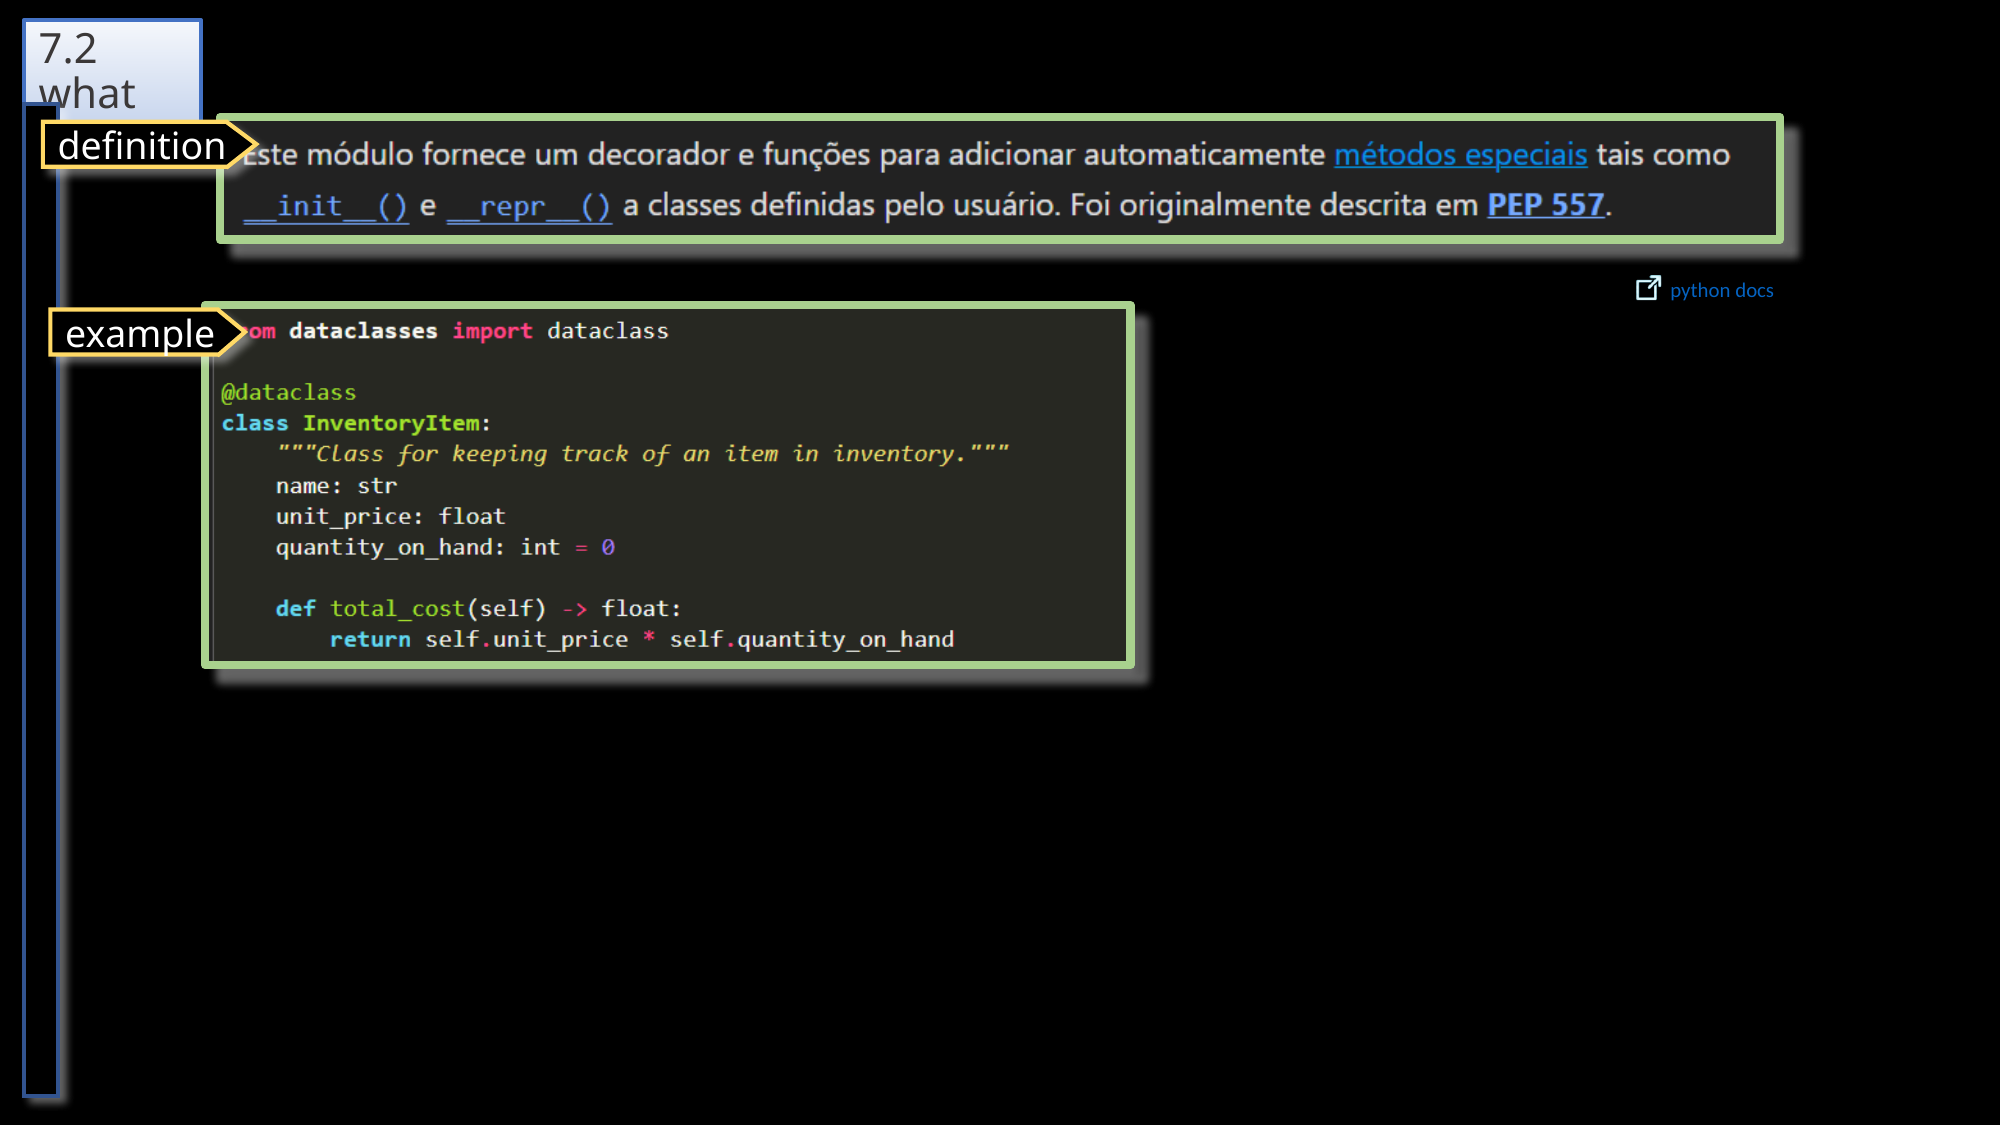

# 7.2 what
definition
python docs
example